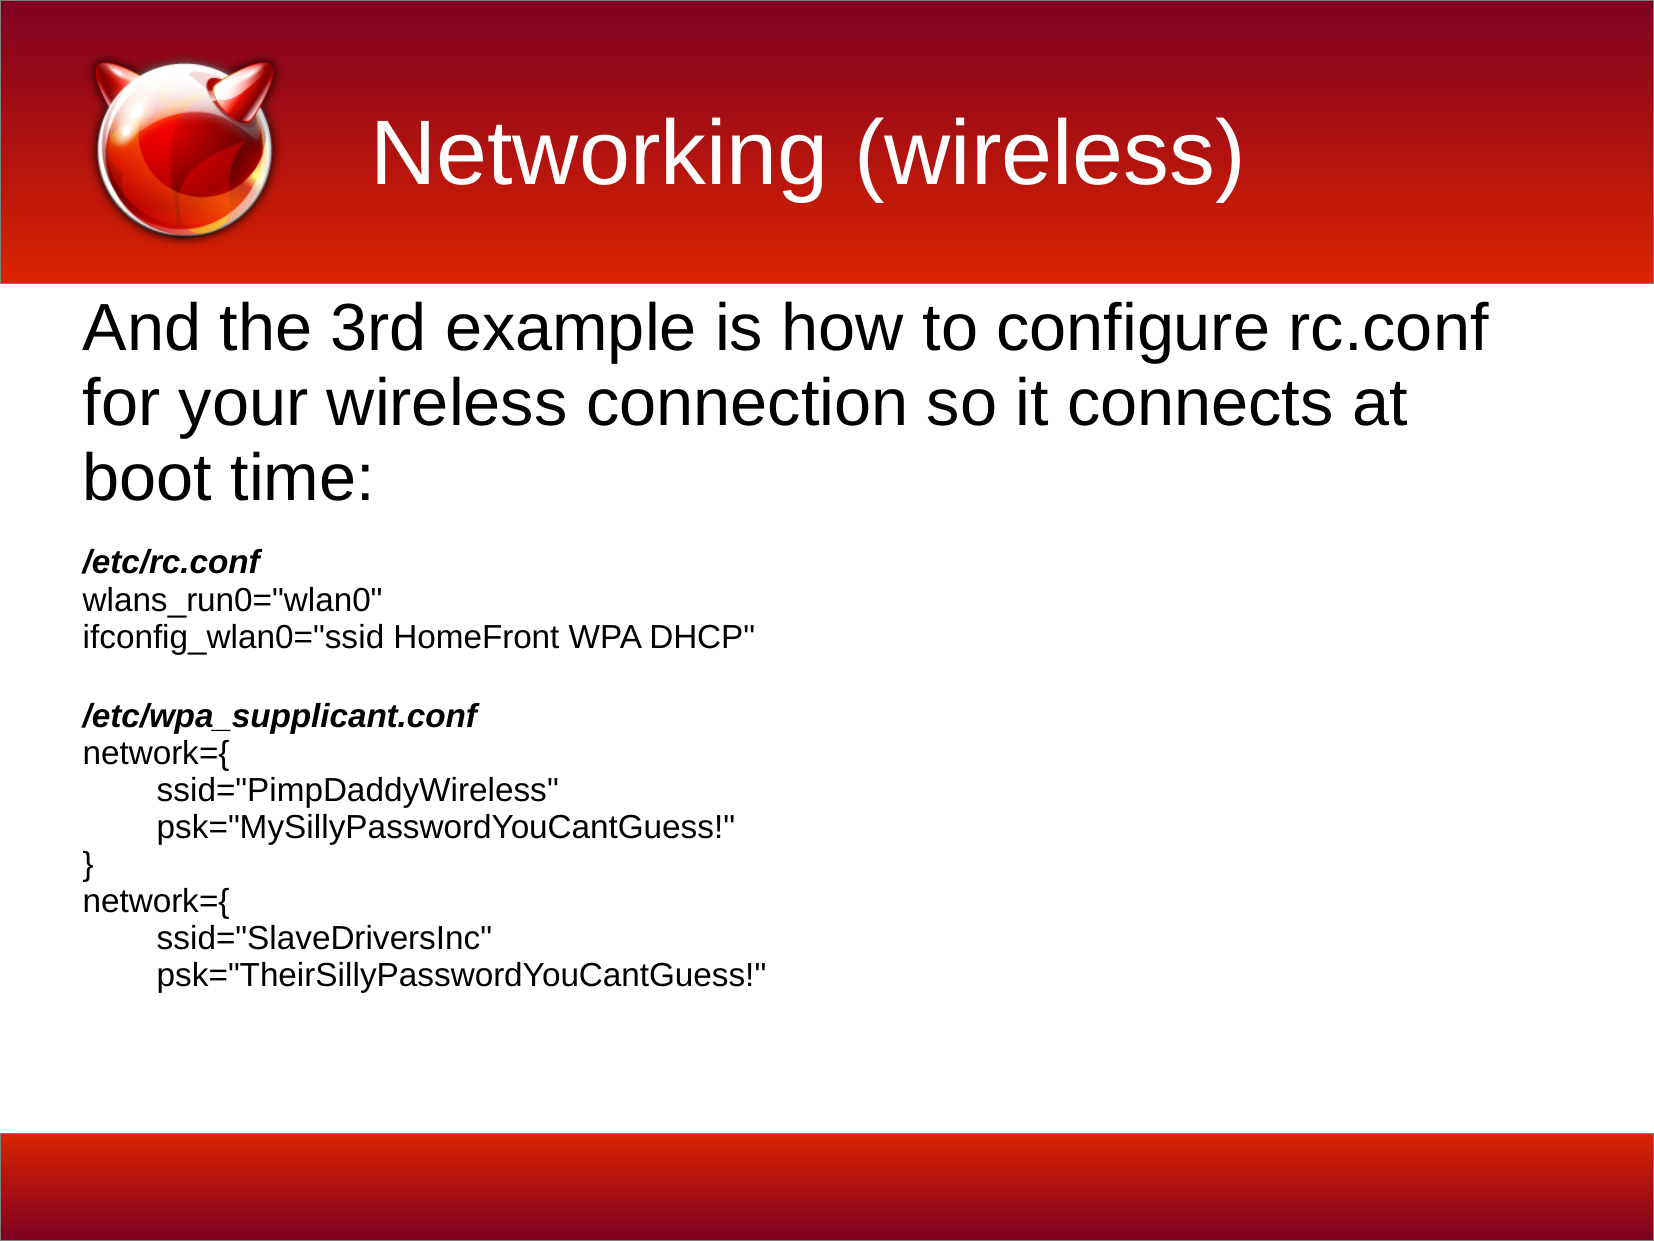

# Networking (wireless)
And the 3rd example is how to configure rc.conf for your wireless connection so it connects at boot time:
/etc/rc.conf
wlans_run0="wlan0"
ifconfig_wlan0="ssid HomeFront WPA DHCP"
/etc/wpa_supplicant.conf
network={
 ssid="PimpDaddyWireless"
 psk="MySillyPasswordYouCantGuess!"
}
network={
 ssid="SlaveDriversInc"
 psk="TheirSillyPasswordYouCantGuess!"